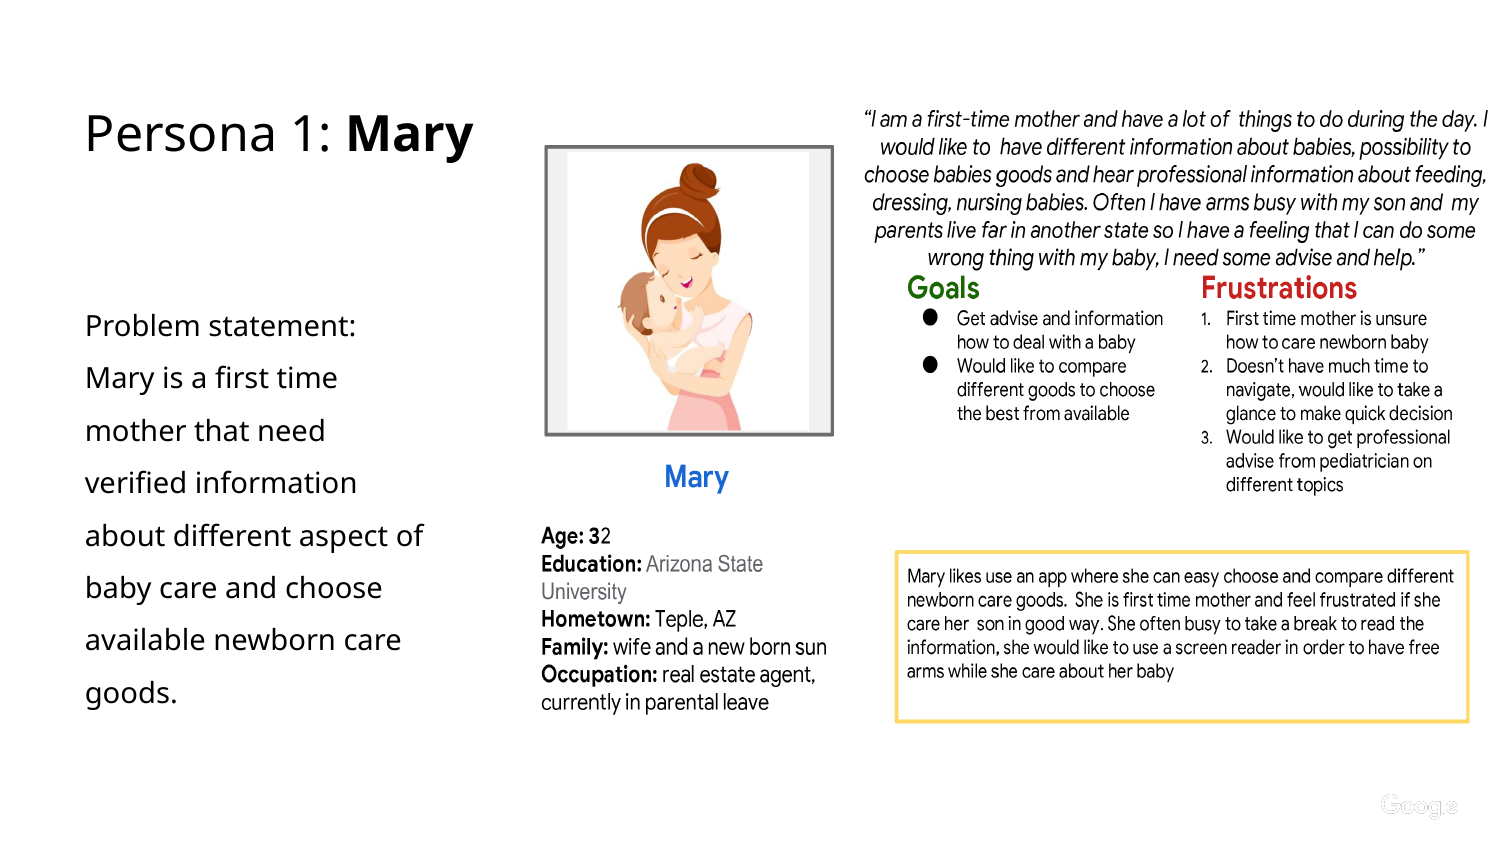

Persona 1: Mary
Problem statement:
Mary is a first time mother that need verified information about different aspect of baby care and choose available newborn care goods.